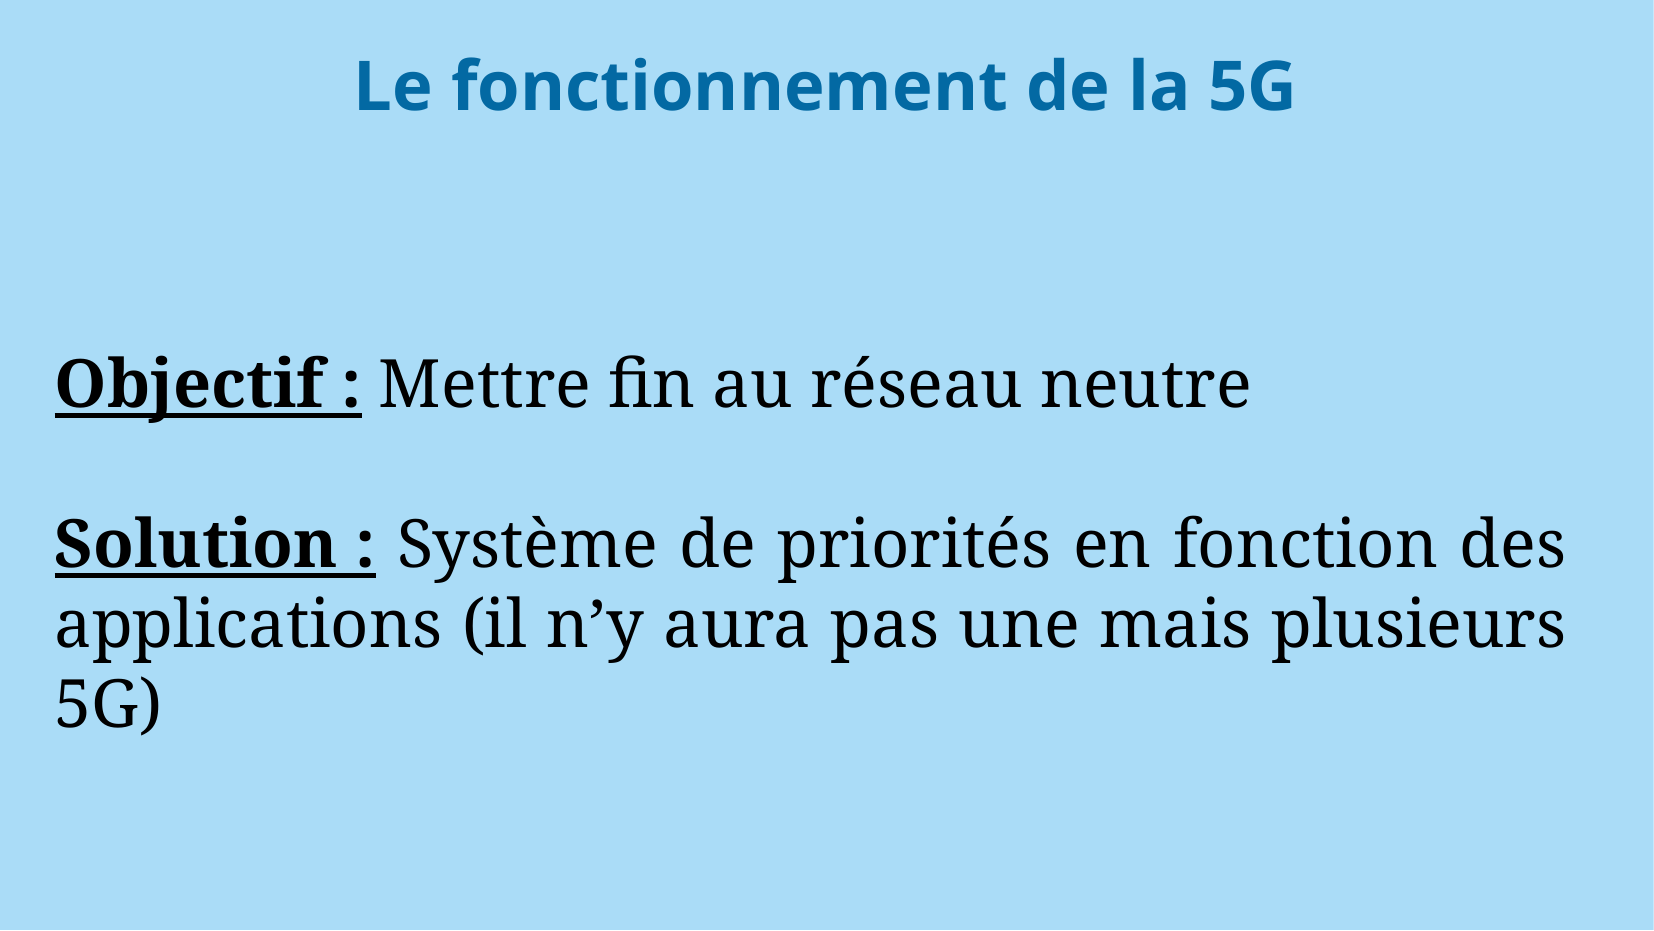

# Le fonctionnement de la 5G
Objectif : Mettre fin au réseau neutre
Solution : Système de priorités en fonction des applications (il n’y aura pas une mais plusieurs 5G)